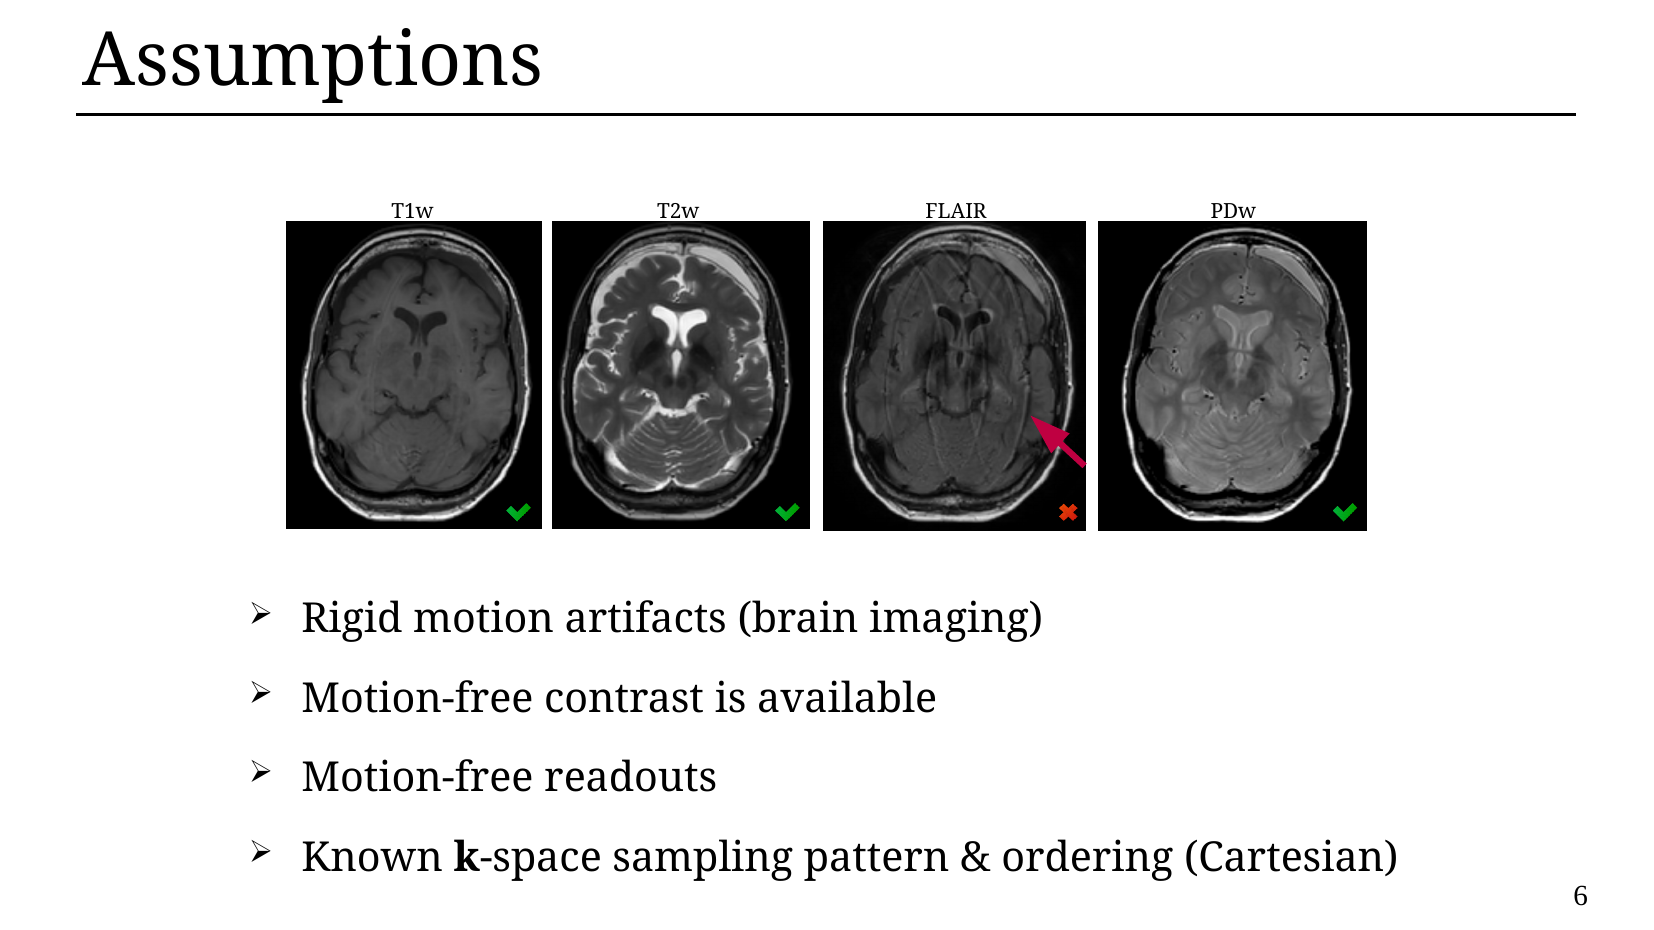

# Assumptions
T1w
T2w
FLAIR
PDw
Rigid motion artifacts (brain imaging)
Motion-free contrast is available
Motion-free readouts
Known k-space sampling pattern & ordering (Cartesian)